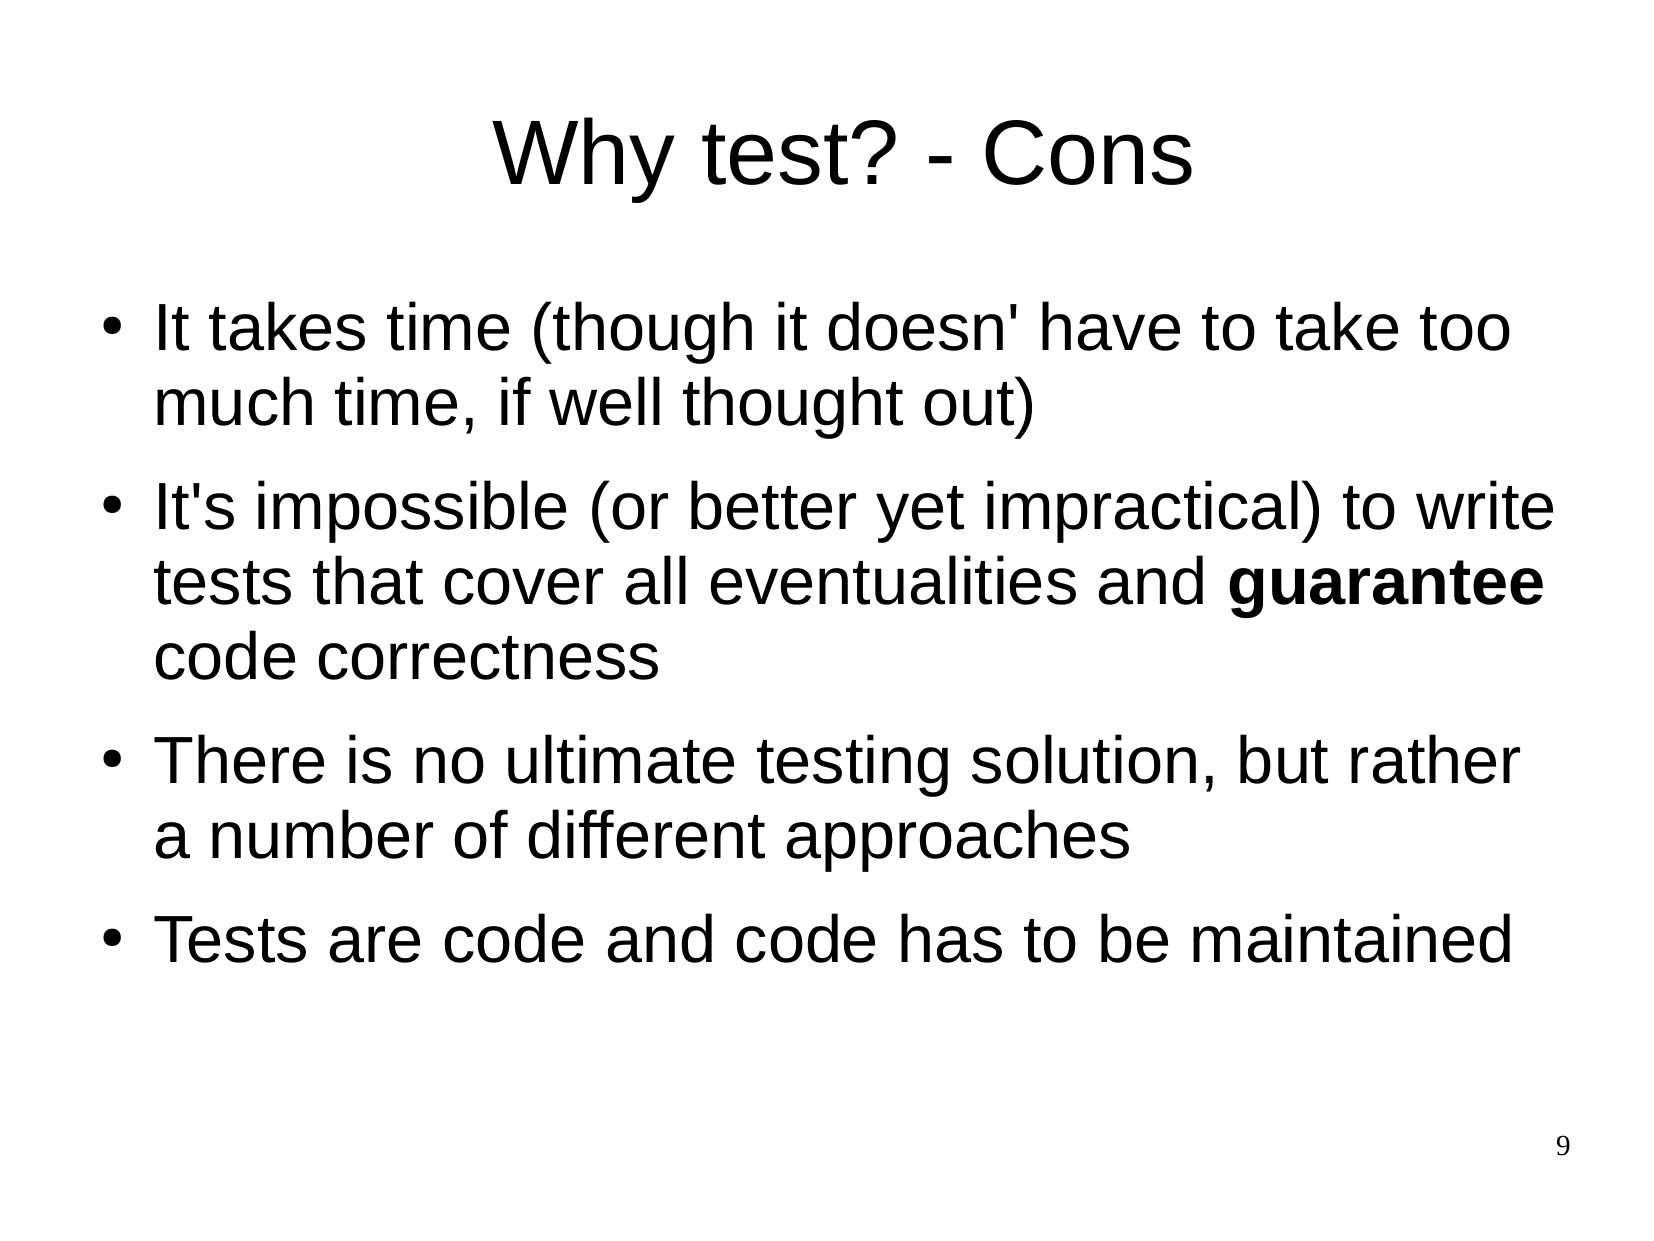

# Why test? - Cons
It takes time (though it doesn' have to take too much time, if well thought out)
It's impossible (or better yet impractical) to write tests that cover all eventualities and guarantee code correctness
There is no ultimate testing solution, but rather a number of different approaches
Tests are code and code has to be maintained
9